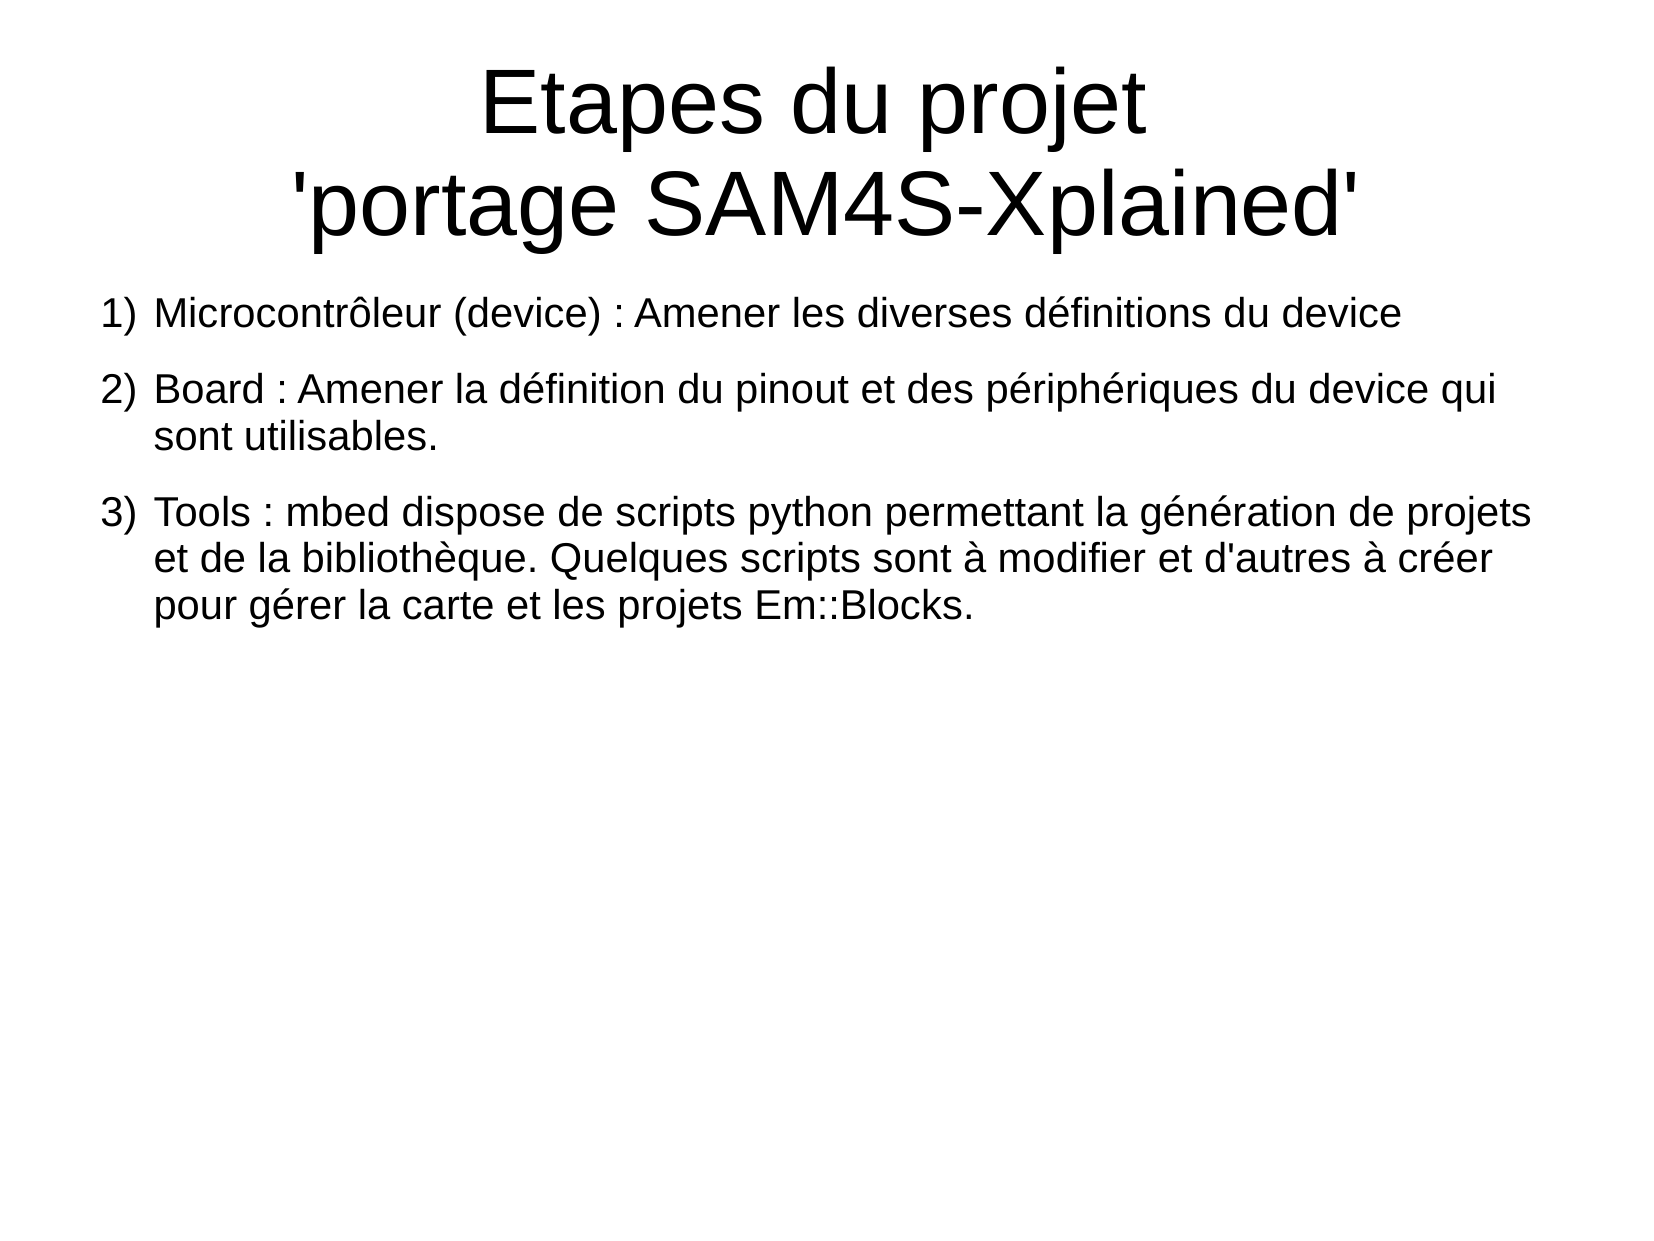

# Etapes du projet 'portage SAM4S-Xplained'
Microcontrôleur (device) : Amener les diverses définitions du device
Board : Amener la définition du pinout et des périphériques du device qui sont utilisables.
Tools : mbed dispose de scripts python permettant la génération de projets et de la bibliothèque. Quelques scripts sont à modifier et d'autres à créer pour gérer la carte et les projets Em::Blocks.